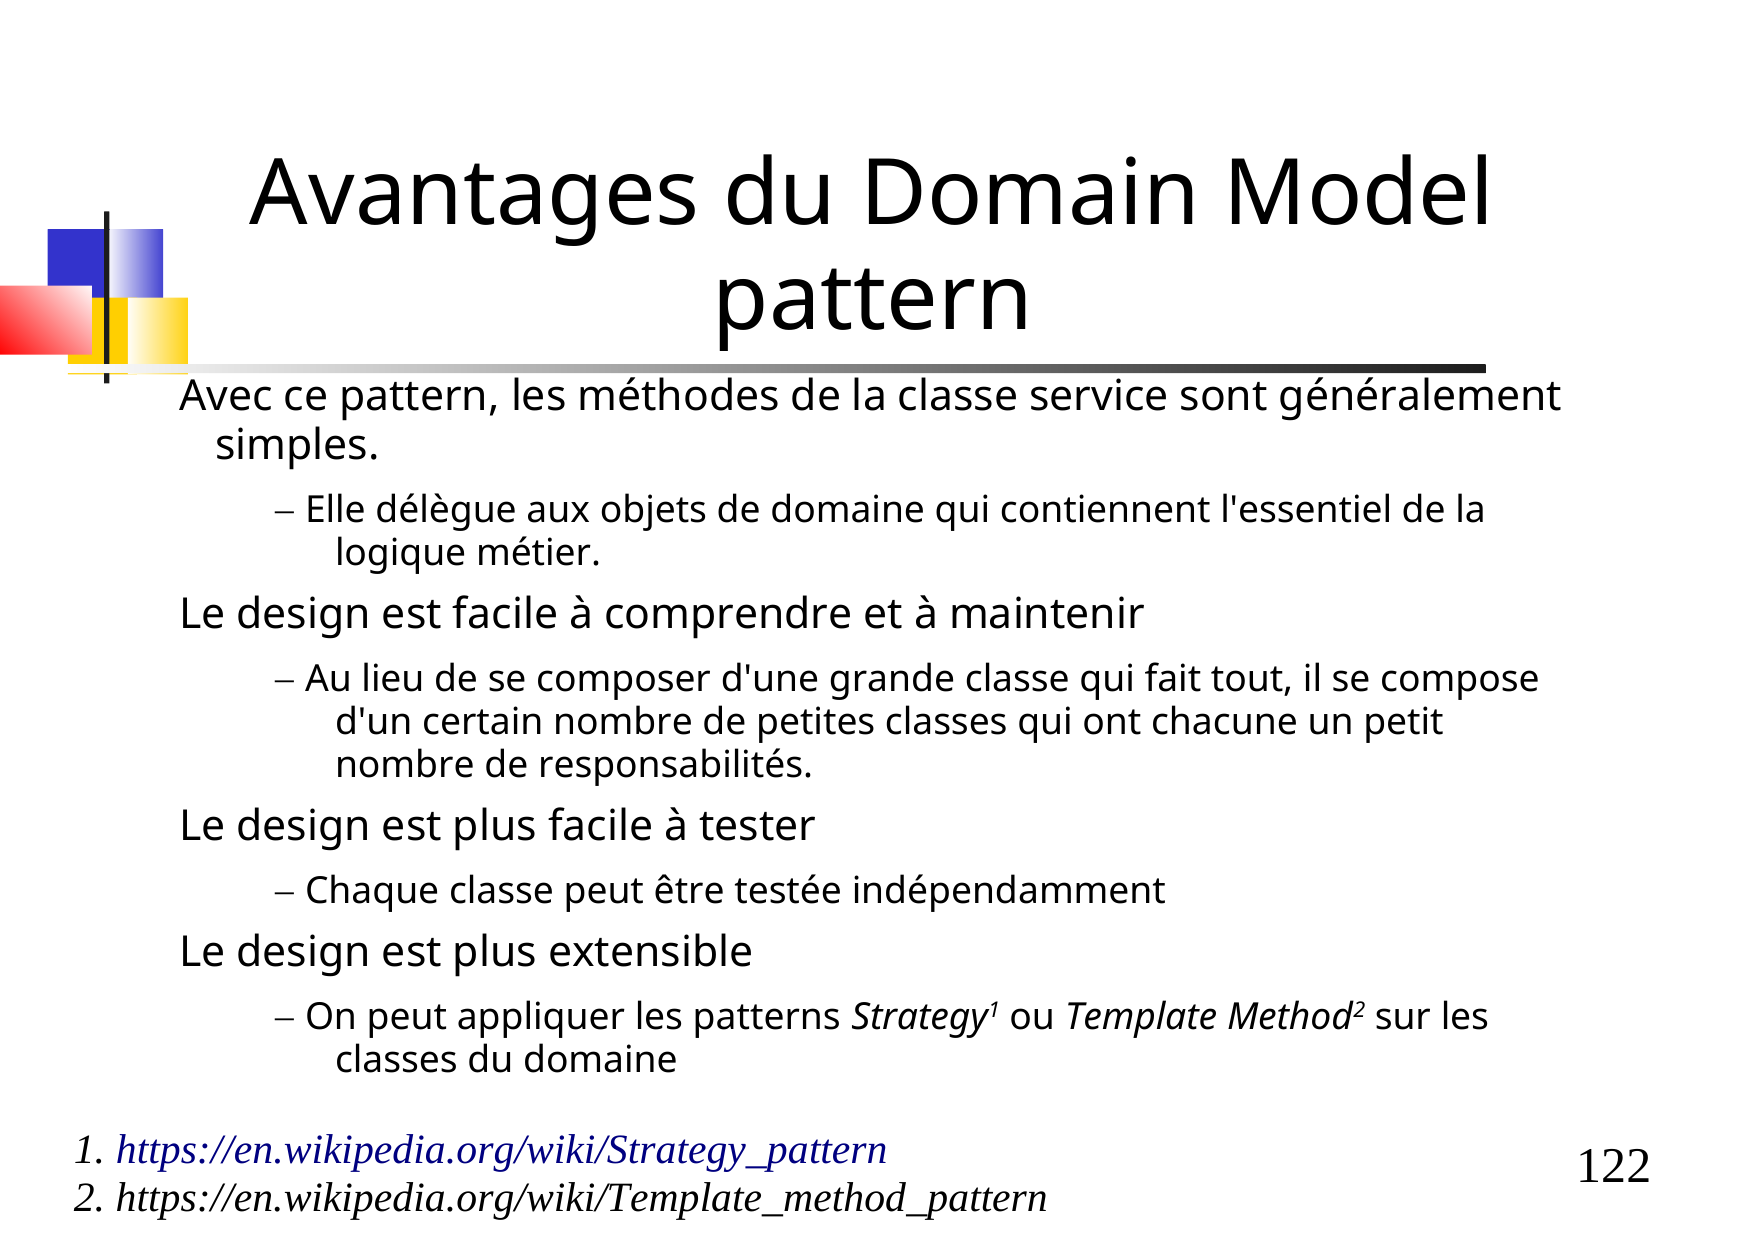

# Avantages du Domain Model pattern
Avec ce pattern, les méthodes de la classe service sont généralement simples.
Elle délègue aux objets de domaine qui contiennent l'essentiel de la logique métier.
Le design est facile à comprendre et à maintenir
Au lieu de se composer d'une grande classe qui fait tout, il se compose d'un certain nombre de petites classes qui ont chacune un petit nombre de responsabilités.
Le design est plus facile à tester
Chaque classe peut être testée indépendamment
Le design est plus extensible
On peut appliquer les patterns Strategy1 ou Template Method2 sur les classes du domaine
1. https://en.wikipedia.org/wiki/Strategy_pattern
2. https://en.wikipedia.org/wiki/Template_method_pattern